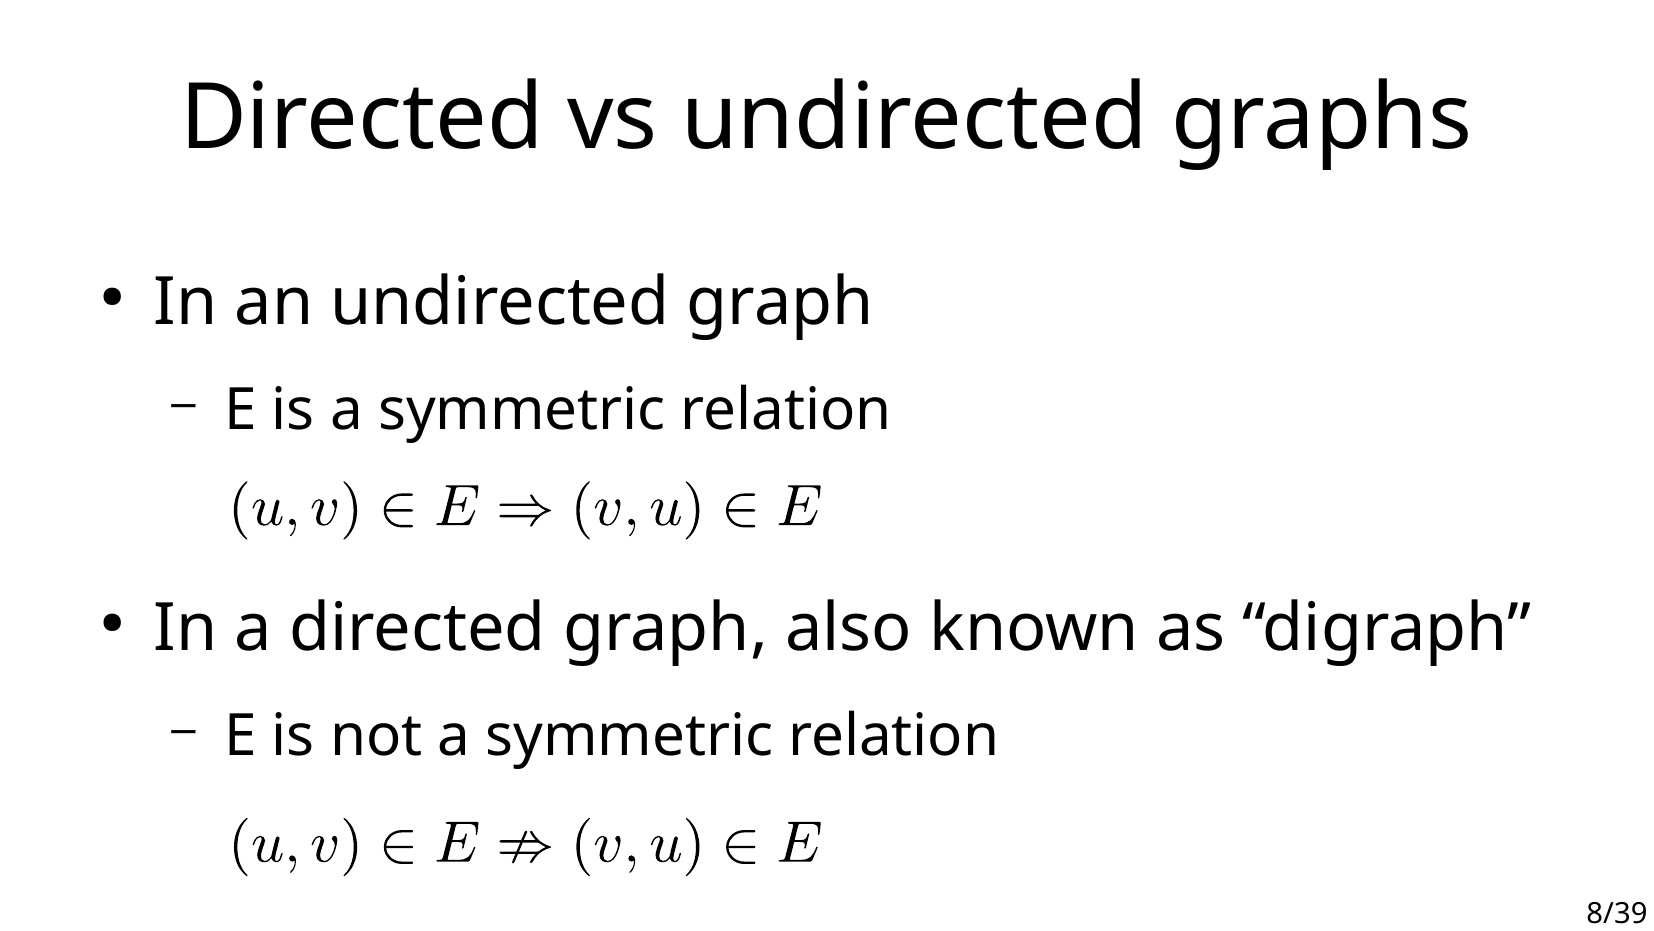

# Directed vs undirected graphs
In an undirected graph
E is a symmetric relation
In a directed graph, also known as “digraph”
E is not a symmetric relation
8